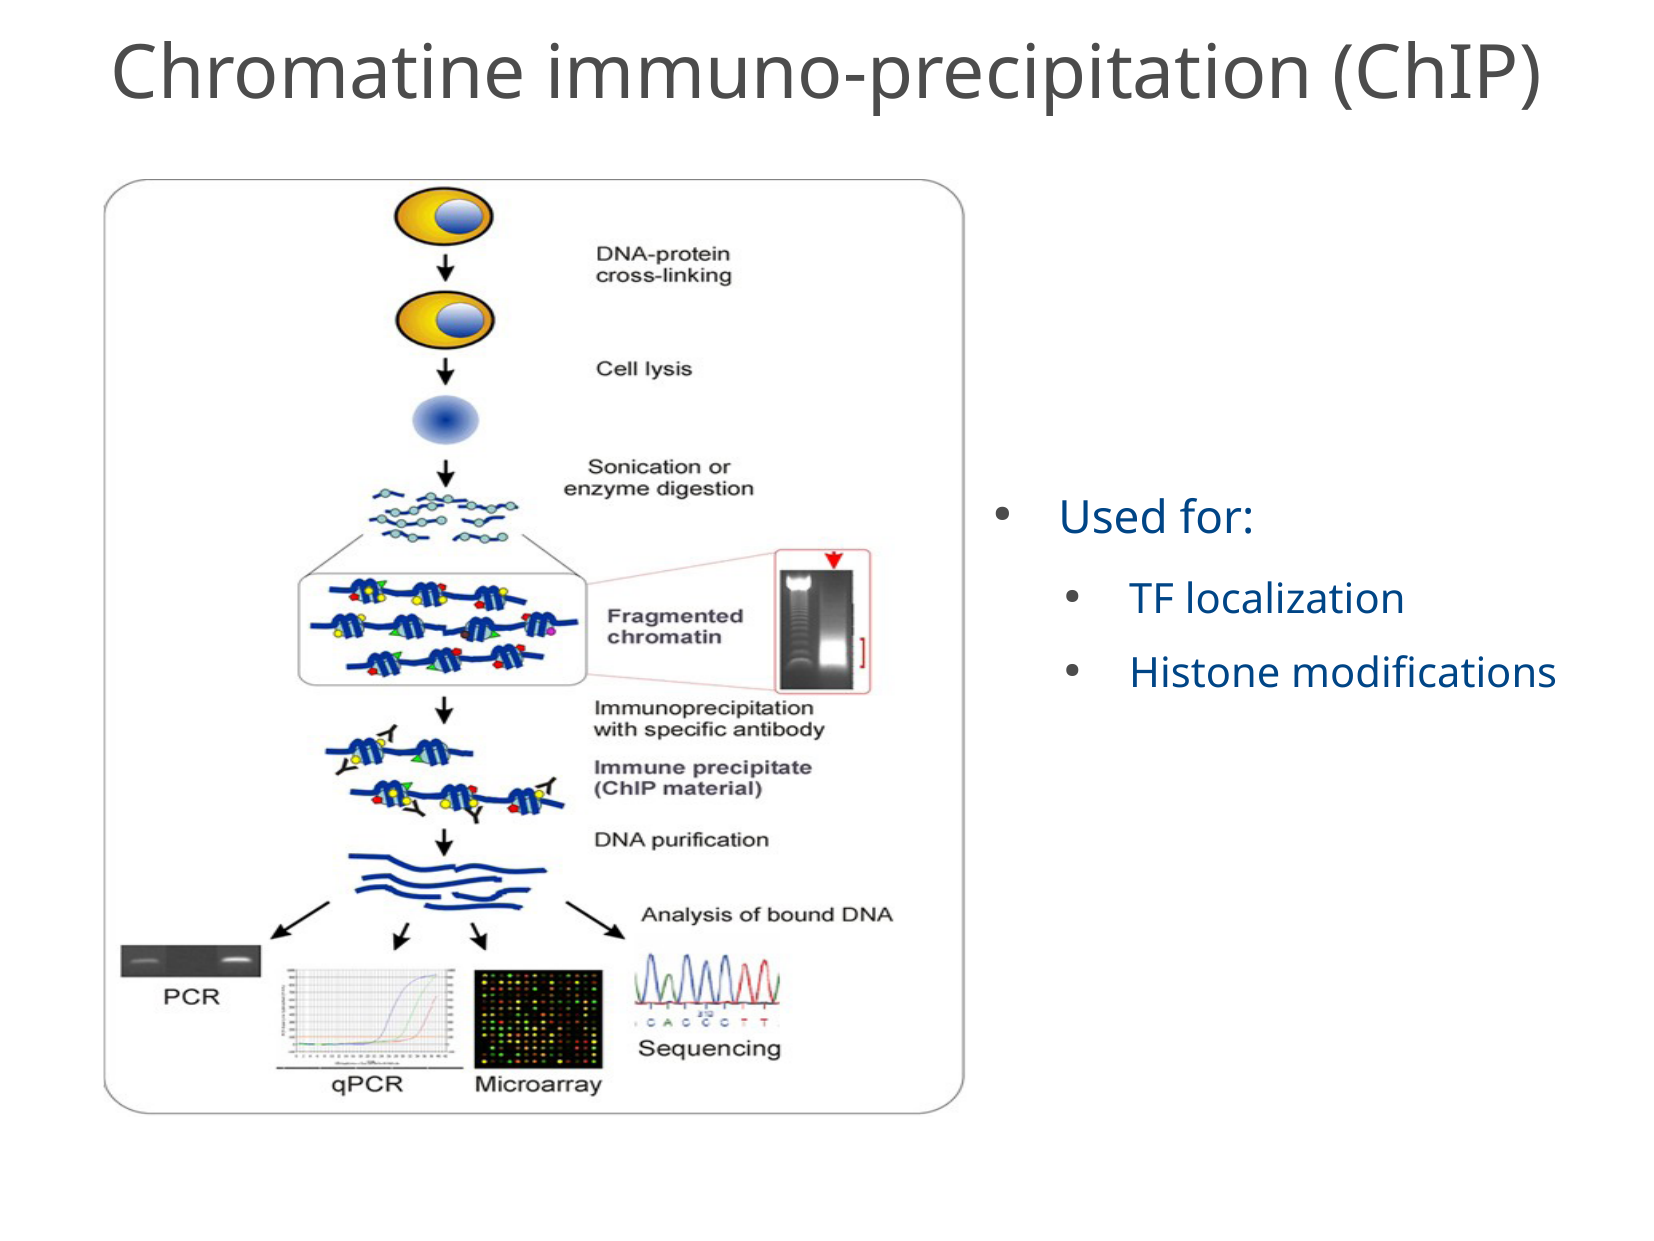

# Chromatine immuno-precipitation (ChIP)
Used for:
TF localization
Histone modifications